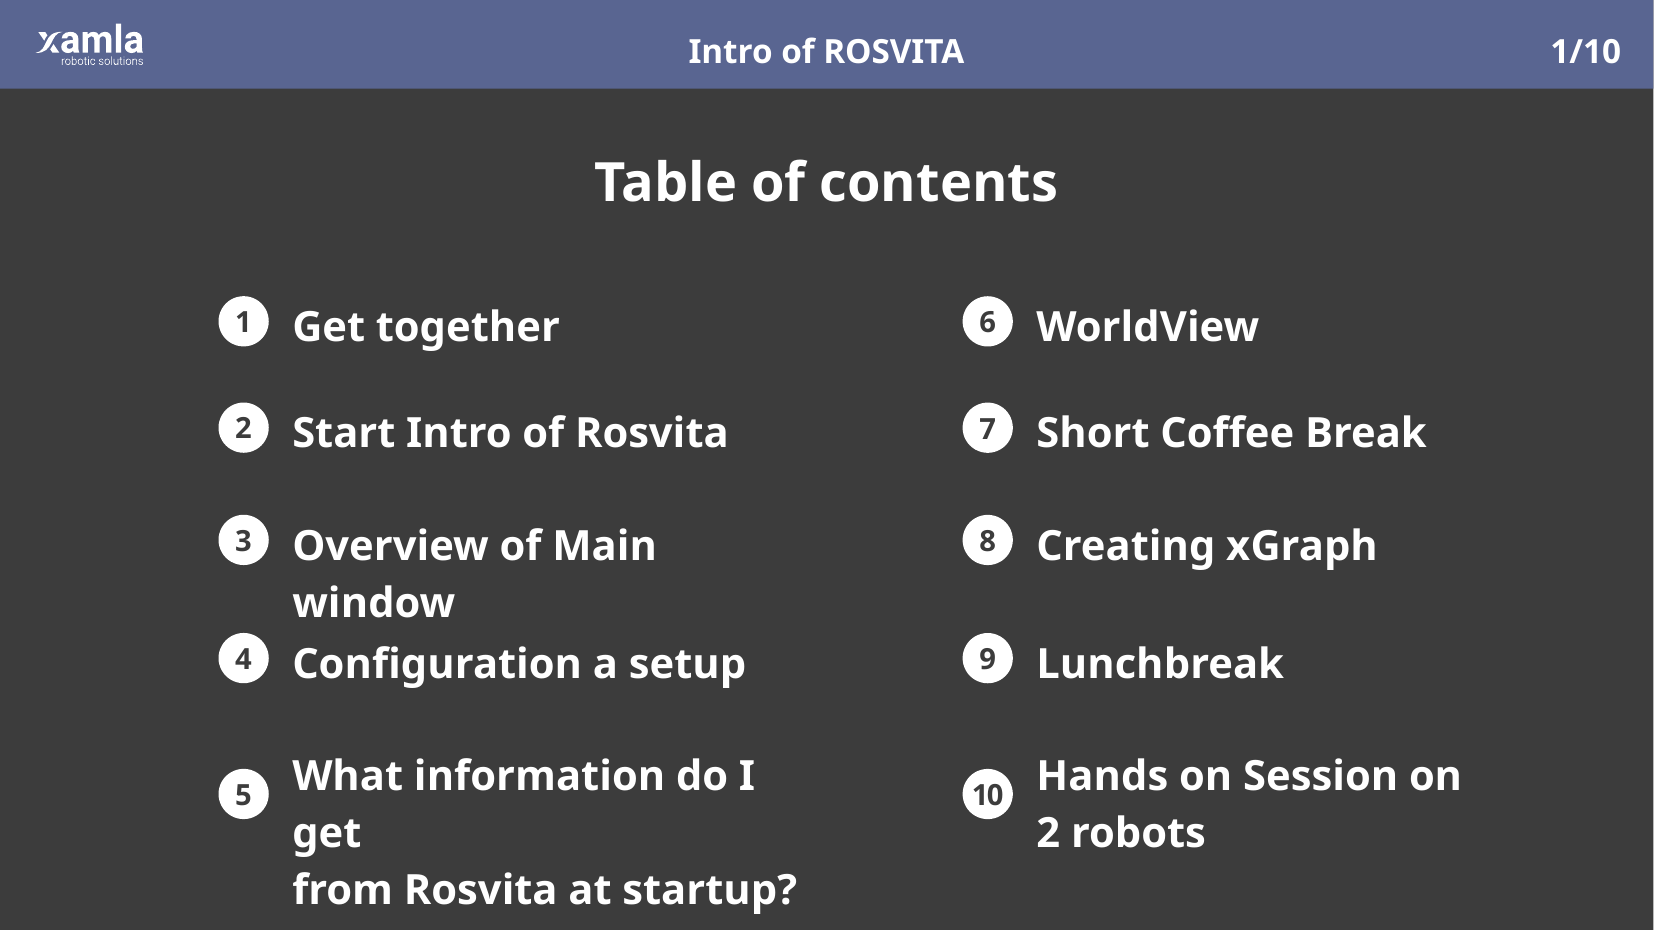

Intro of ROSVITA
1/10
Table of contents
Get together
WorldView
1
6
Start Intro of Rosvita
Short Coffee Break
2
7
Overview of Main window
Creating xGraph
3
8
Configuration a setup
Lunchbreak
4
9
What information do I get
from Rosvita at startup?
Hands on Session on
2 robots
5
10